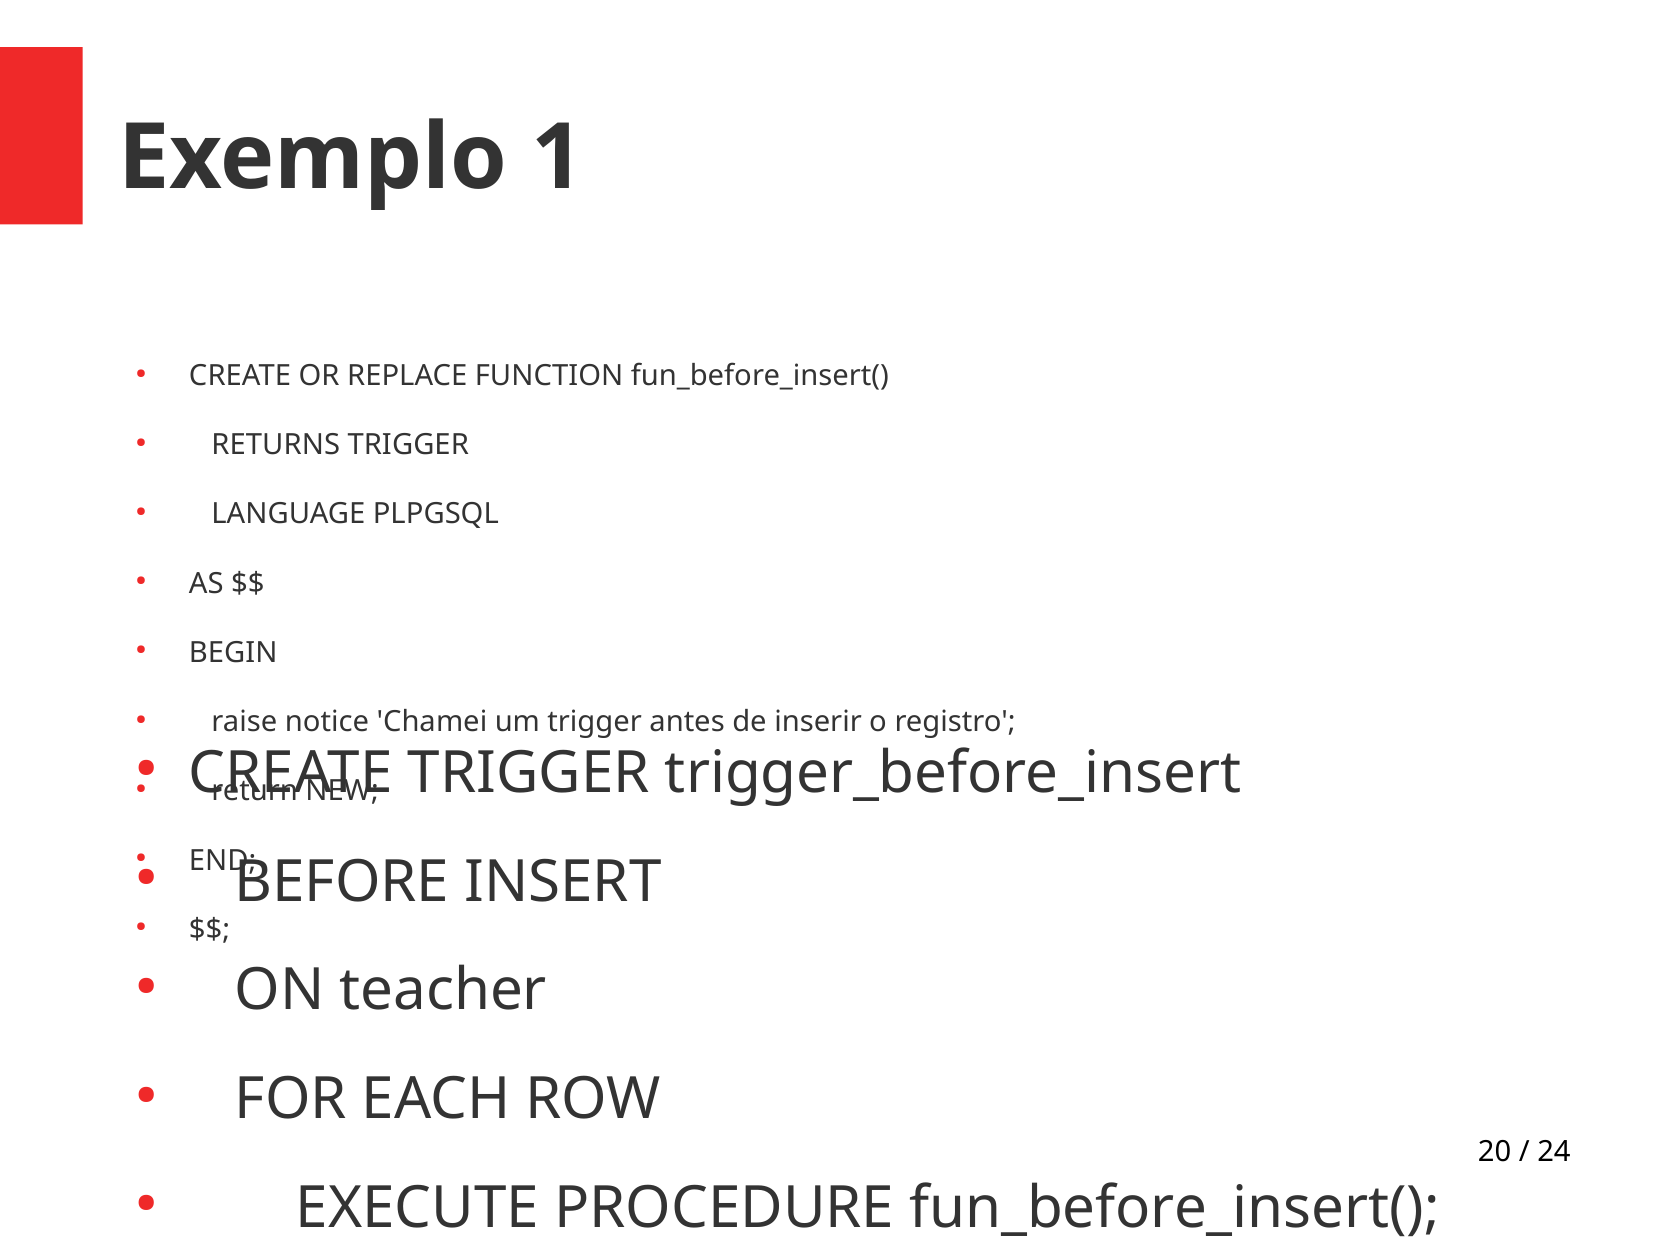

Exemplo 1
# CREATE OR REPLACE FUNCTION fun_before_insert()
 RETURNS TRIGGER
 LANGUAGE PLPGSQL
AS $$
BEGIN
 raise notice 'Chamei um trigger antes de inserir o registro';
 return NEW;
END;
$$;
CREATE TRIGGER trigger_before_insert
 BEFORE INSERT
 ON teacher
 FOR EACH ROW
 EXECUTE PROCEDURE fun_before_insert();
20